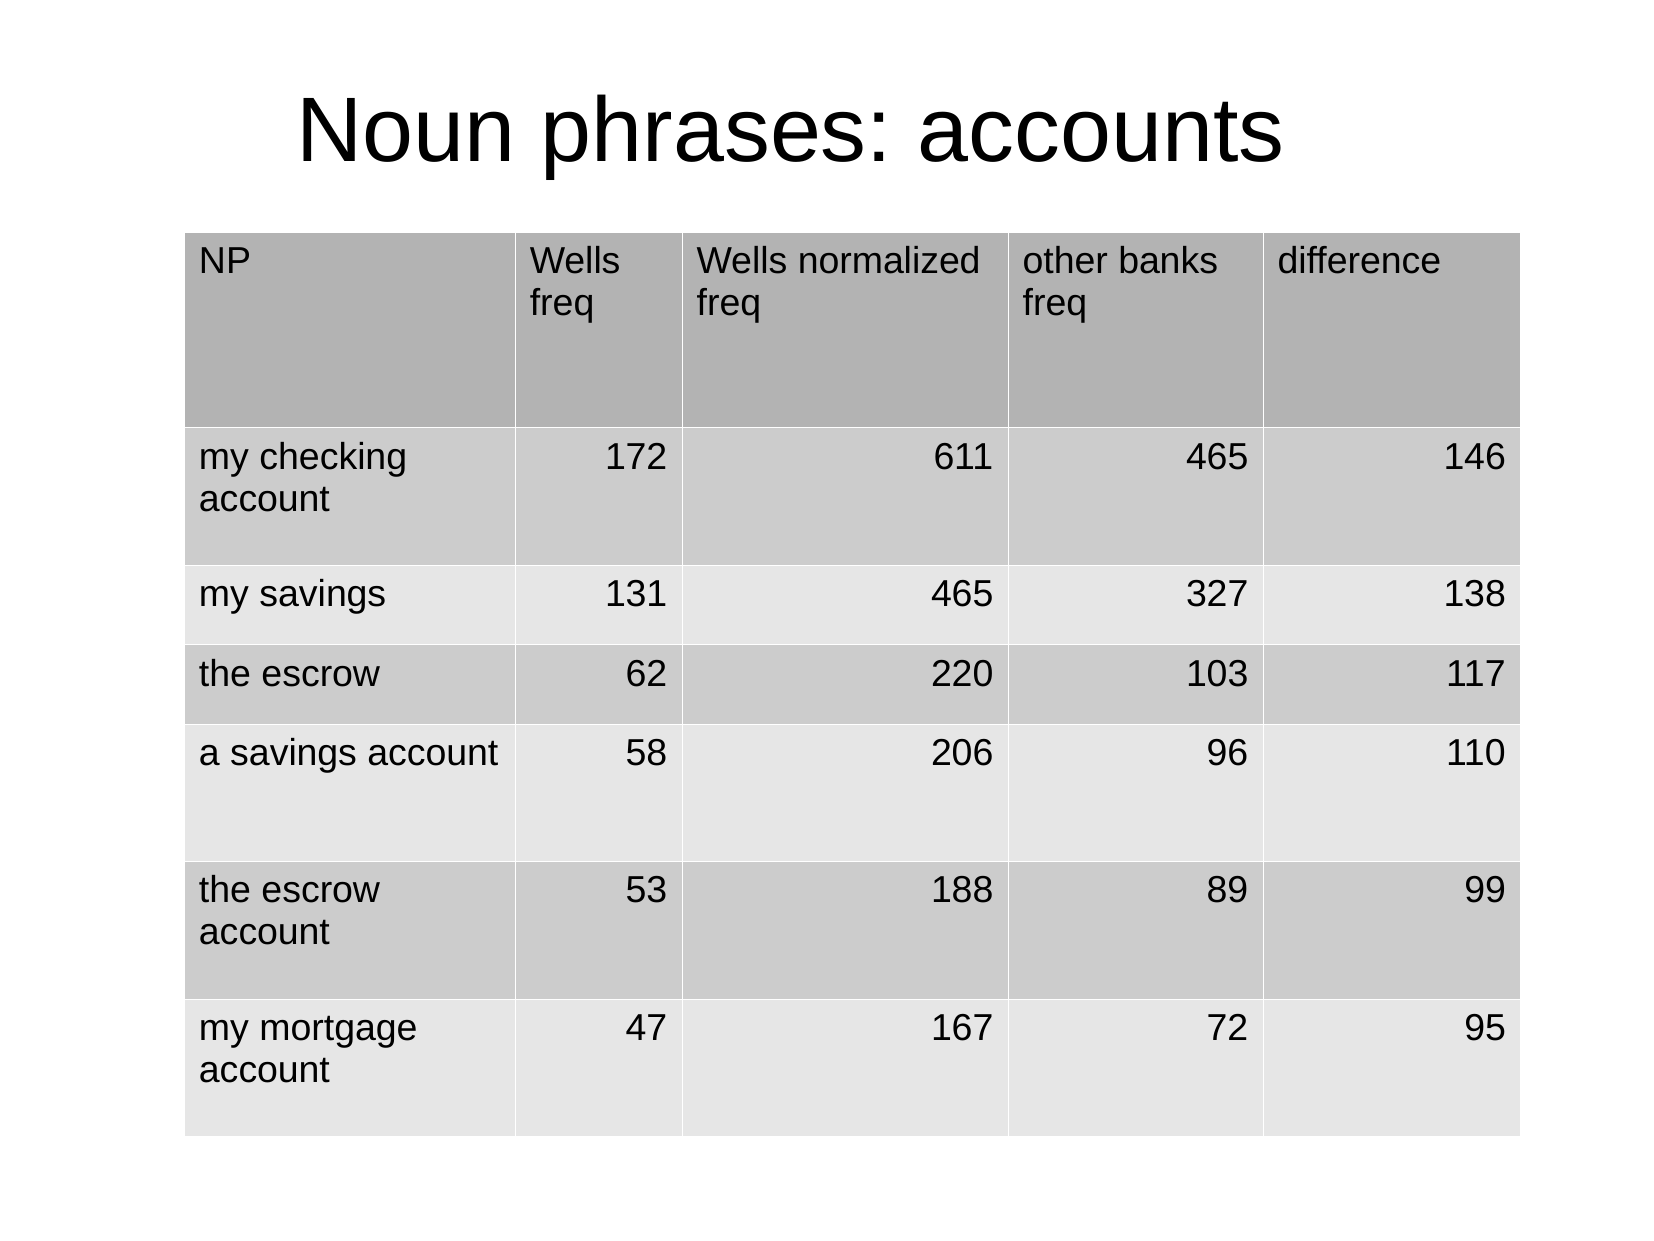

# Noun phrases: accounts
| NP | Wells freq | Wells normalized freq | other banks freq | difference |
| --- | --- | --- | --- | --- |
| my checking account | 172 | 611 | 465 | 146 |
| my savings | 131 | 465 | 327 | 138 |
| the escrow | 62 | 220 | 103 | 117 |
| a savings account | 58 | 206 | 96 | 110 |
| the escrow account | 53 | 188 | 89 | 99 |
| my mortgage account | 47 | 167 | 72 | 95 |